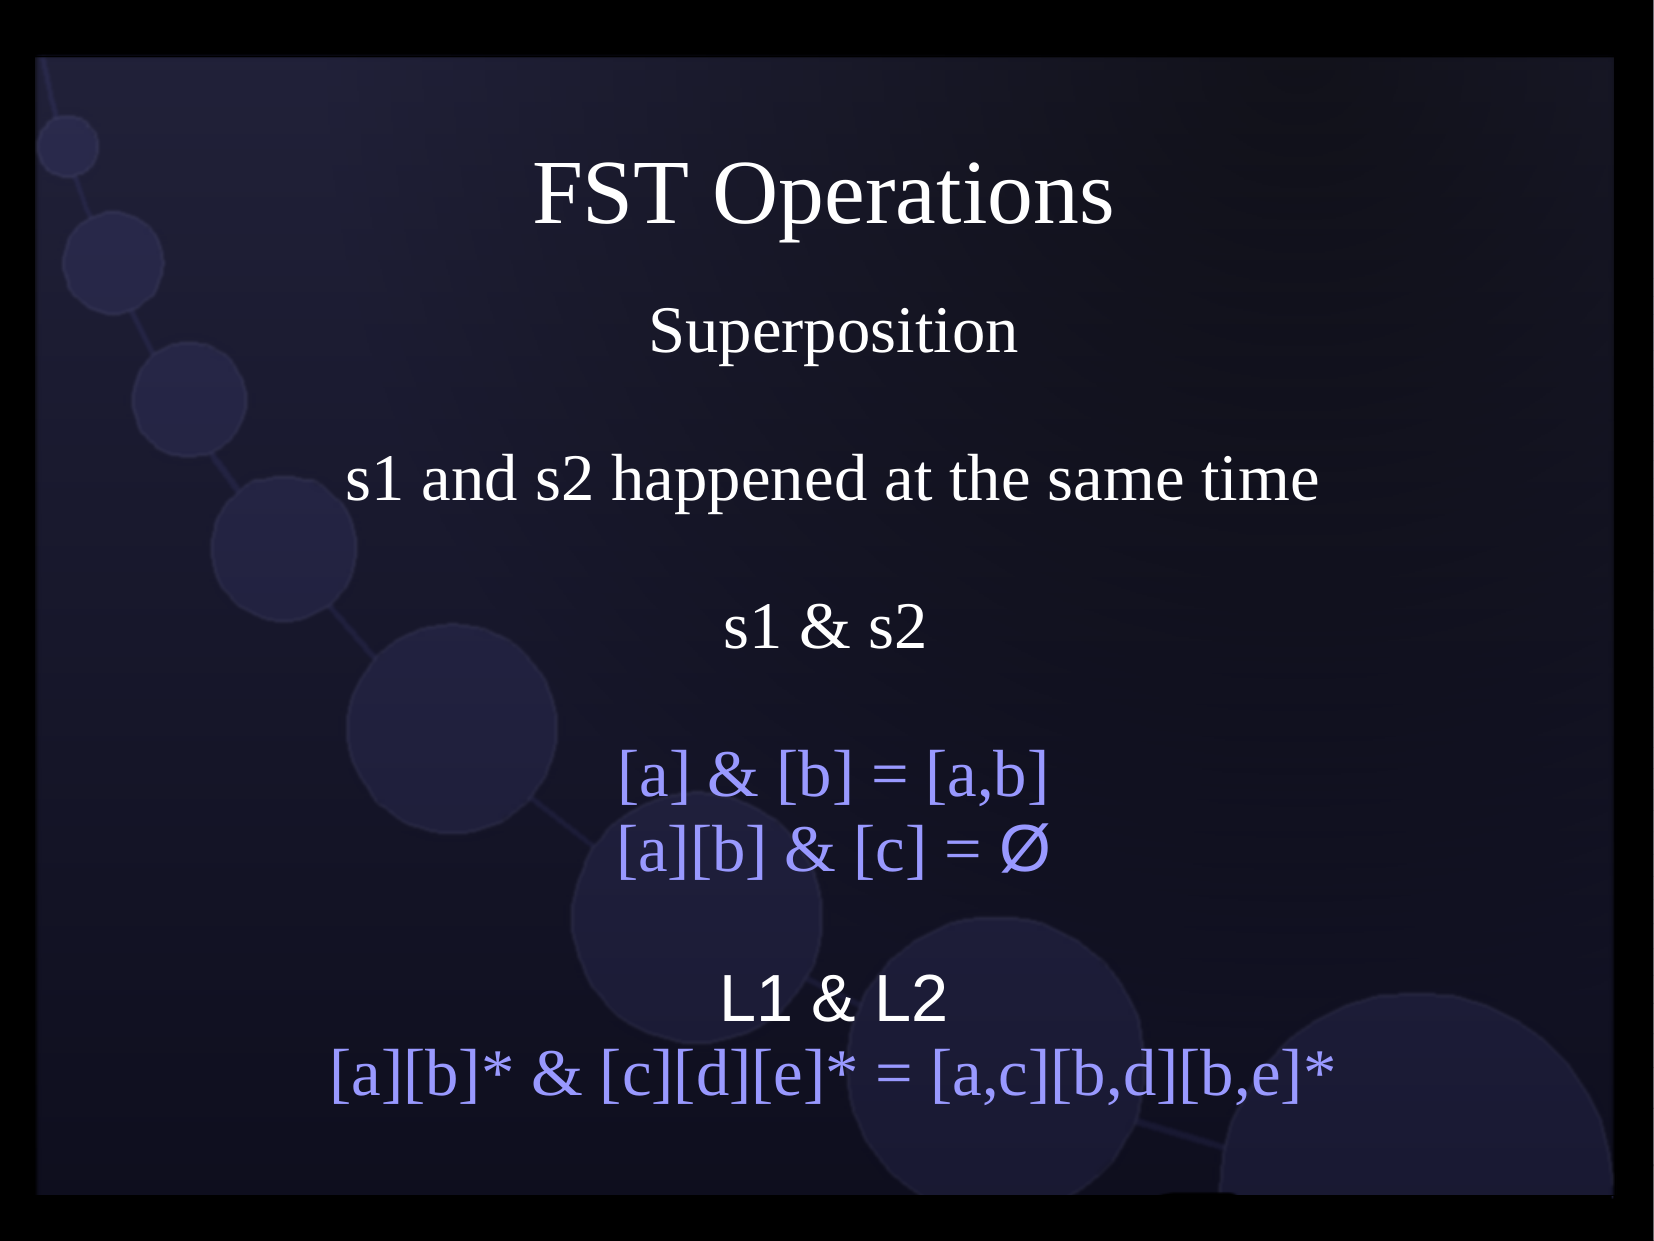

# FST Operations
Superposition
s1 and s2 happened at the same time
s1 & s2
[a] & [b] = [a,b]
[a][b] & [c] = Ø
L1 & L2
[a][b]* & [c][d][e]* = [a,c][b,d][b,e]*